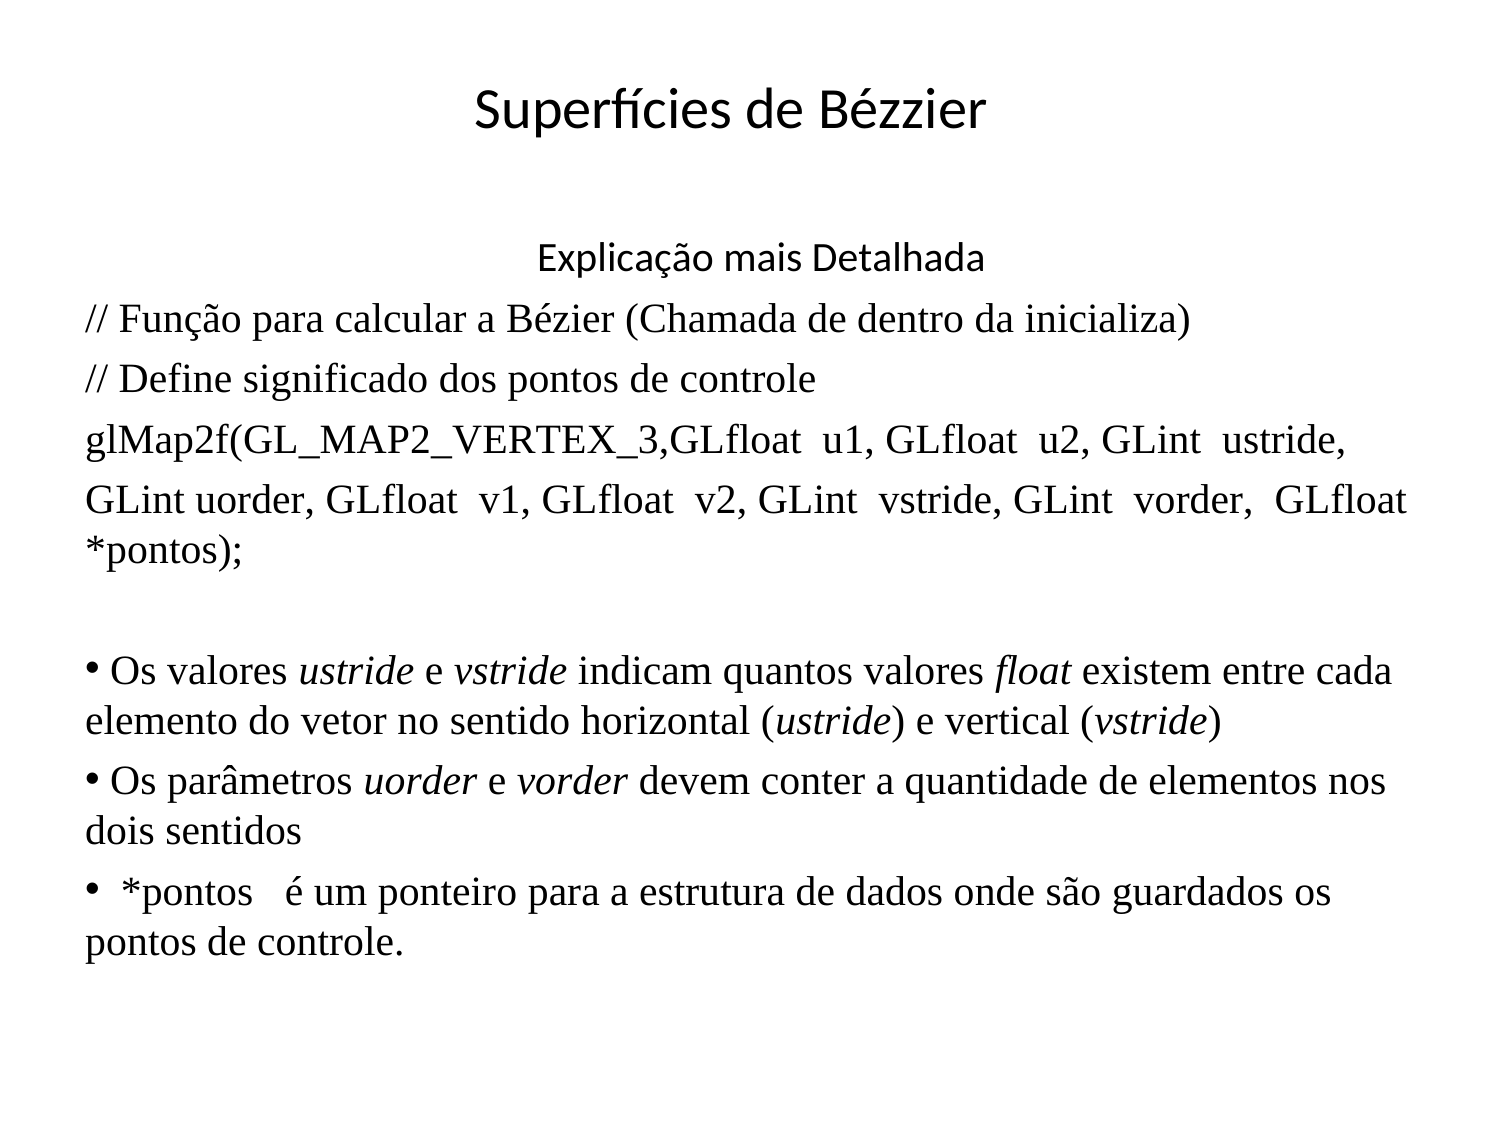

# Superfícies de Bézzier
Explicação mais Detalhada
// Função para calcular a Bézier (Chamada de dentro da inicializa)
// Define significado dos pontos de controle
glMap2f(GL_MAP2_VERTEX_3,GLfloat u1, GLfloat u2, GLint ustride,
GLint uorder, GLfloat v1, GLfloat v2, GLint vstride, GLint vorder, GLfloat *pontos);
 Os valores ustride e vstride indicam quantos valores float existem entre cada elemento do vetor no sentido horizontal (ustride) e vertical (vstride)
 Os parâmetros uorder e vorder devem conter a quantidade de elementos nos dois sentidos
 *pontos é um ponteiro para a estrutura de dados onde são guardados os pontos de controle.